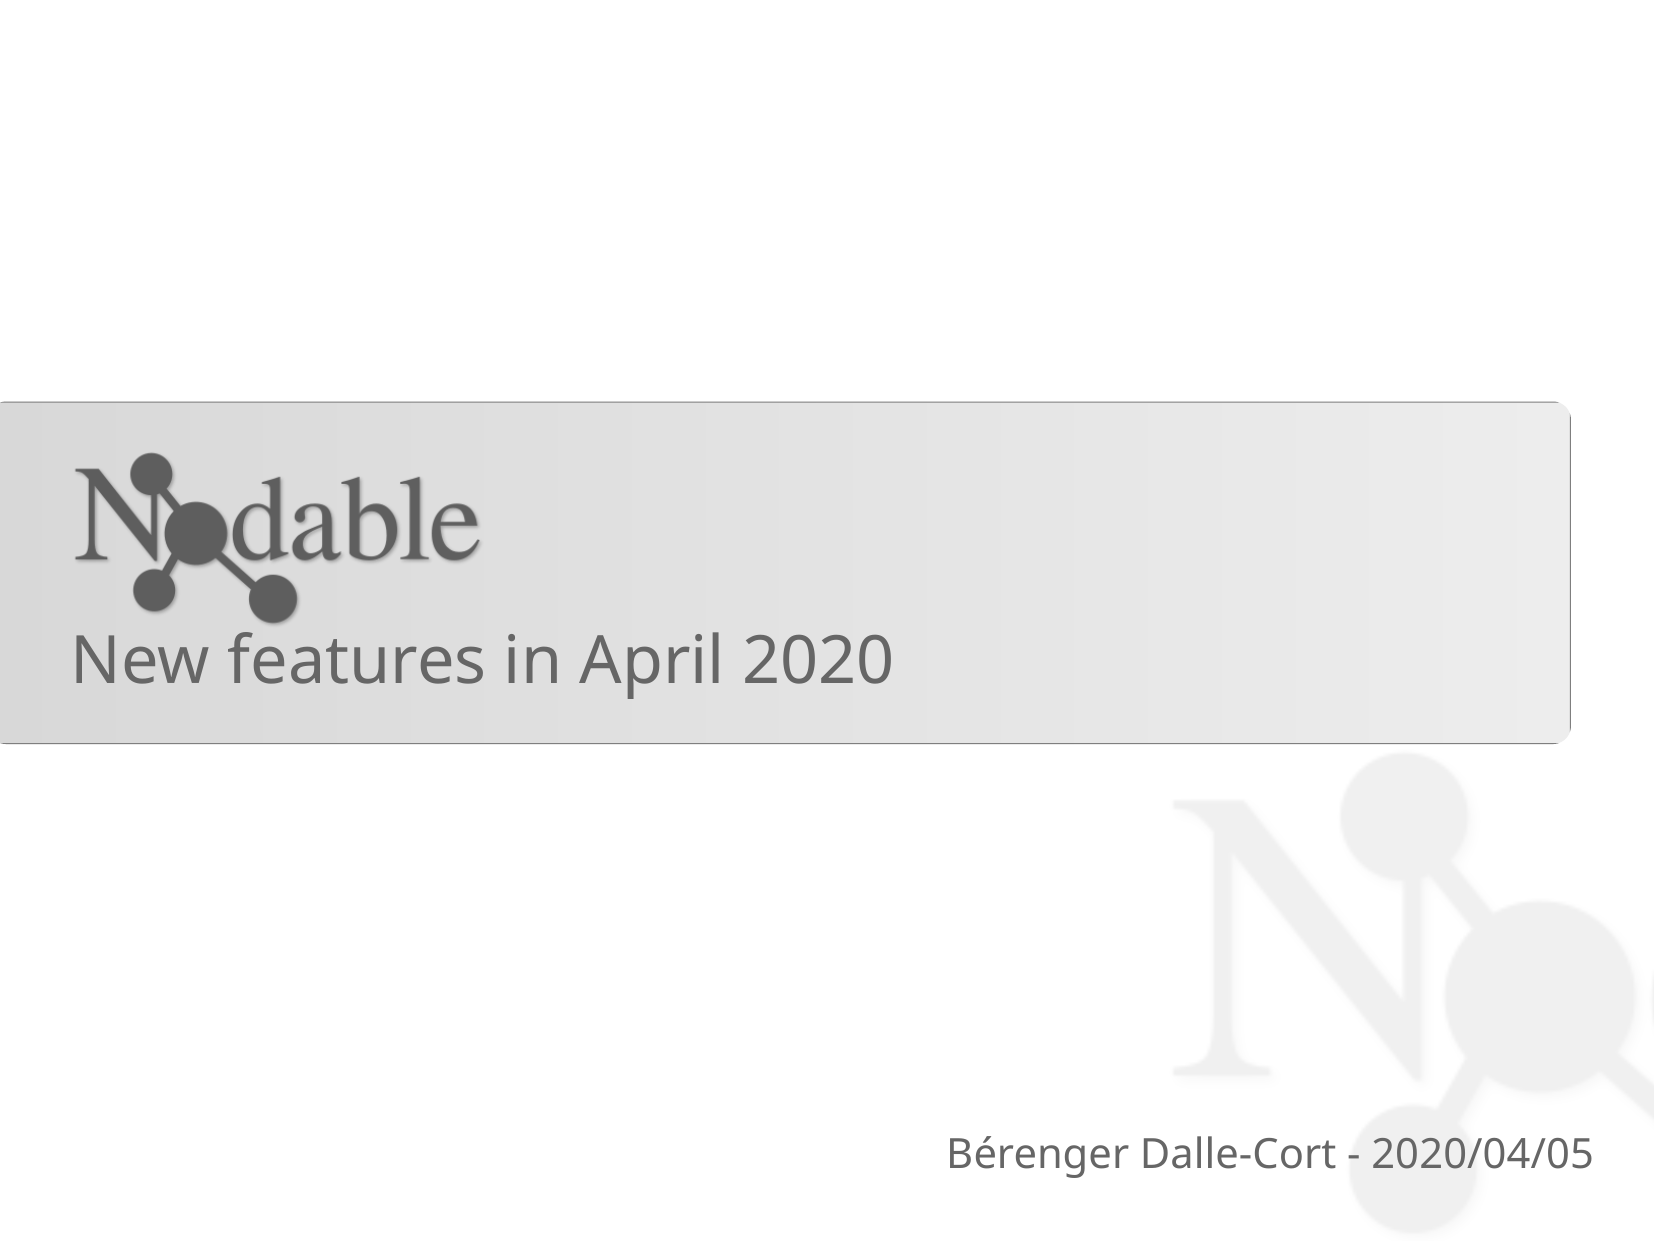

# New features in April 2020
Bérenger Dalle-Cort - 2020/04/05